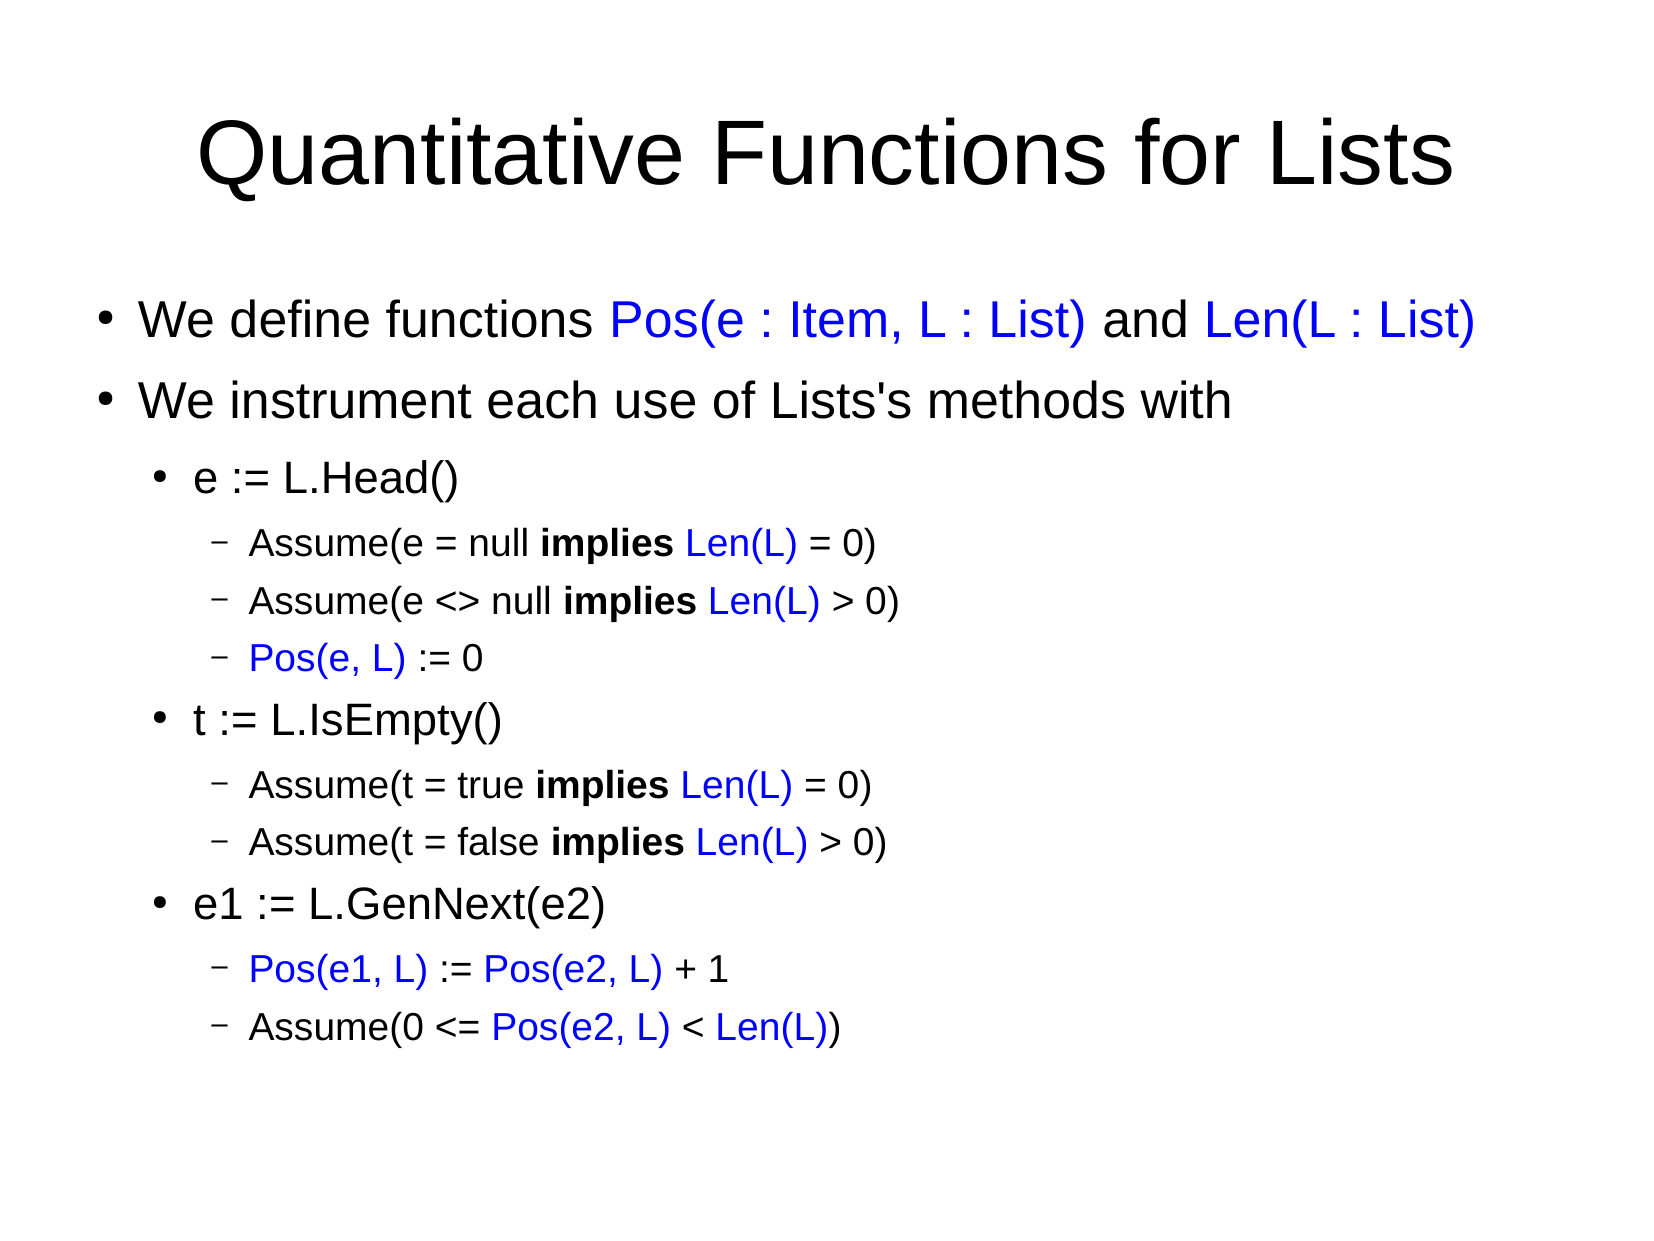

# Quantitative Functions for Lists
We define functions Pos(e : Item, L : List) and Len(L : List)
We instrument each use of Lists's methods with
e := L.Head()
Assume(e = null implies Len(L) = 0)
Assume(e <> null implies Len(L) > 0)
Pos(e, L) := 0
t := L.IsEmpty()
Assume(t = true implies Len(L) = 0)
Assume(t = false implies Len(L) > 0)
e1 := L.GenNext(e2)
Pos(e1, L) := Pos(e2, L) + 1
Assume(0 <= Pos(e2, L) < Len(L))